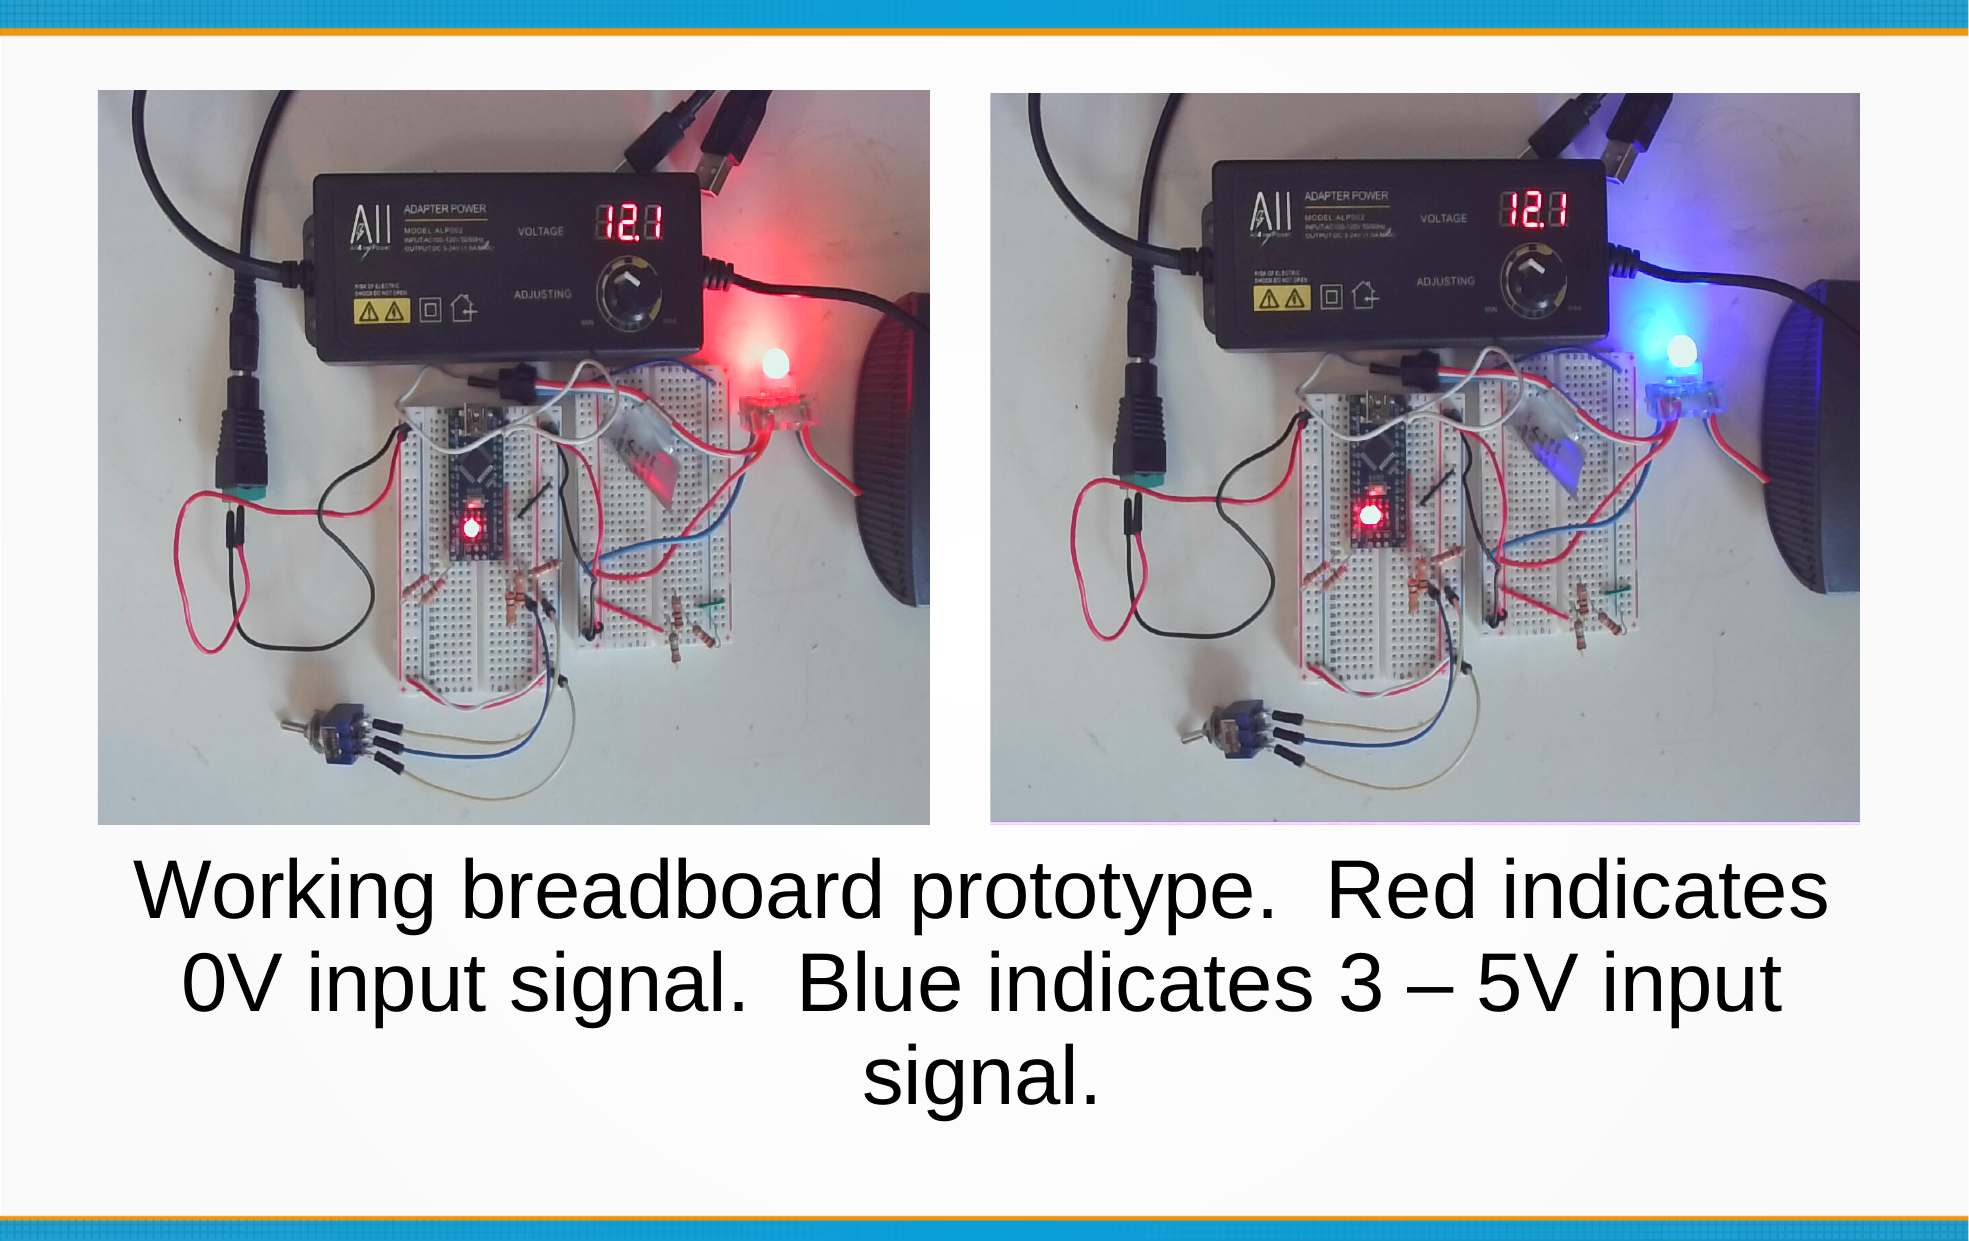

Working breadboard prototype. Red indicates 0V input signal. Blue indicates 3 – 5V input signal.